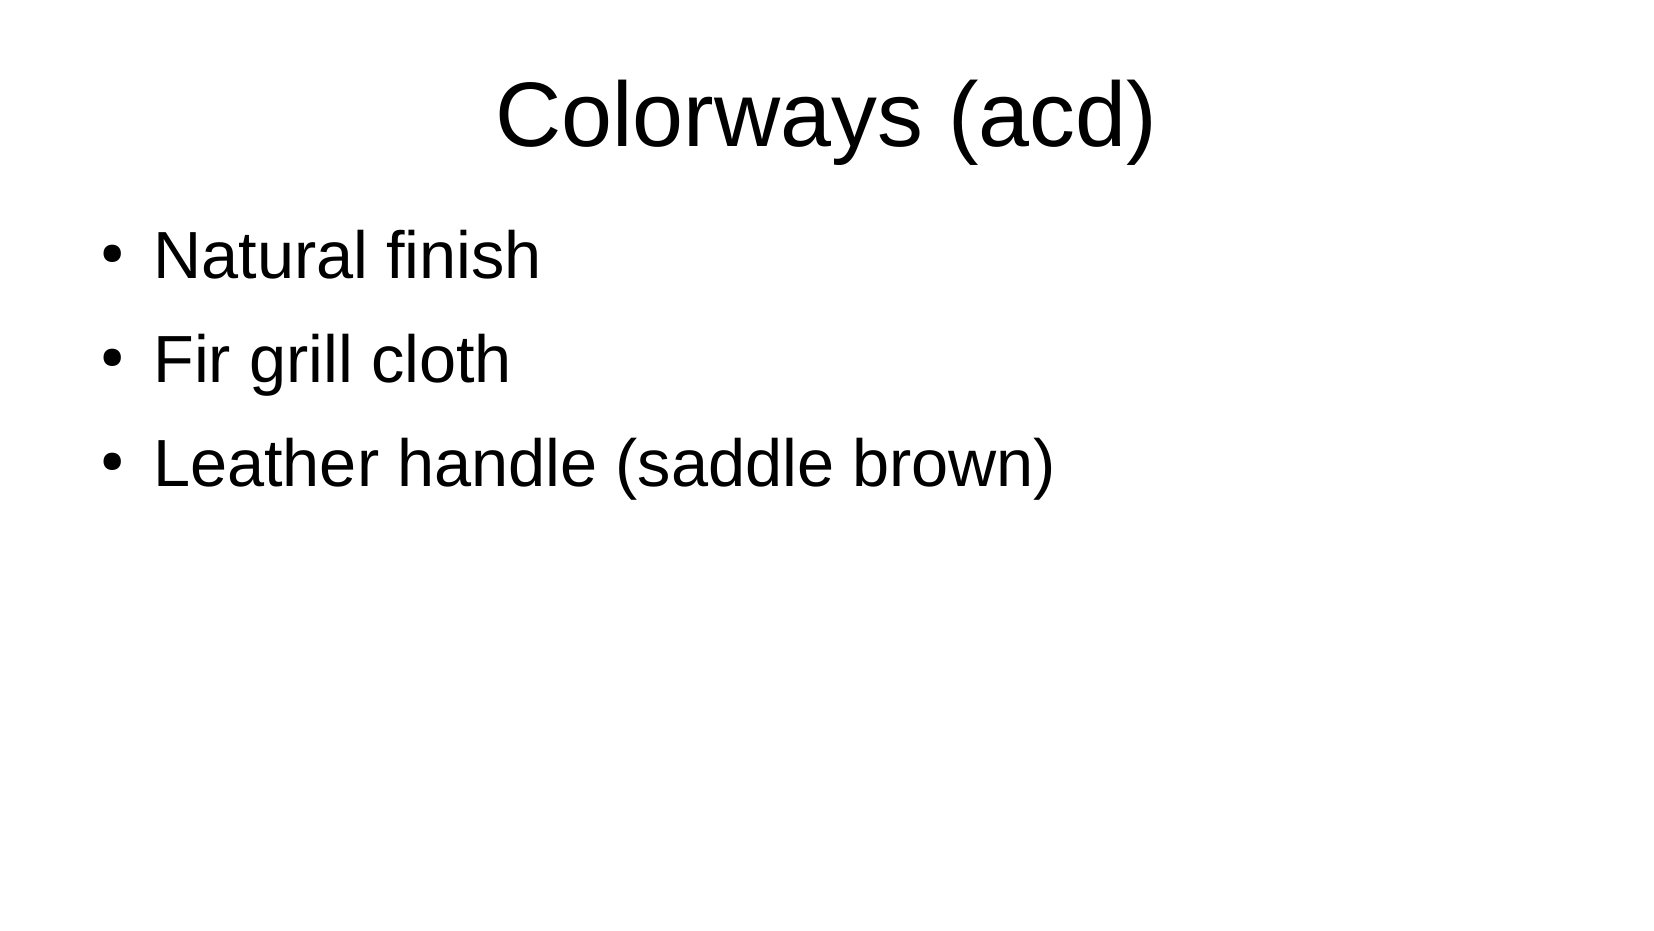

# Colorways (acd)
Natural finish
Fir grill cloth
Leather handle (saddle brown)